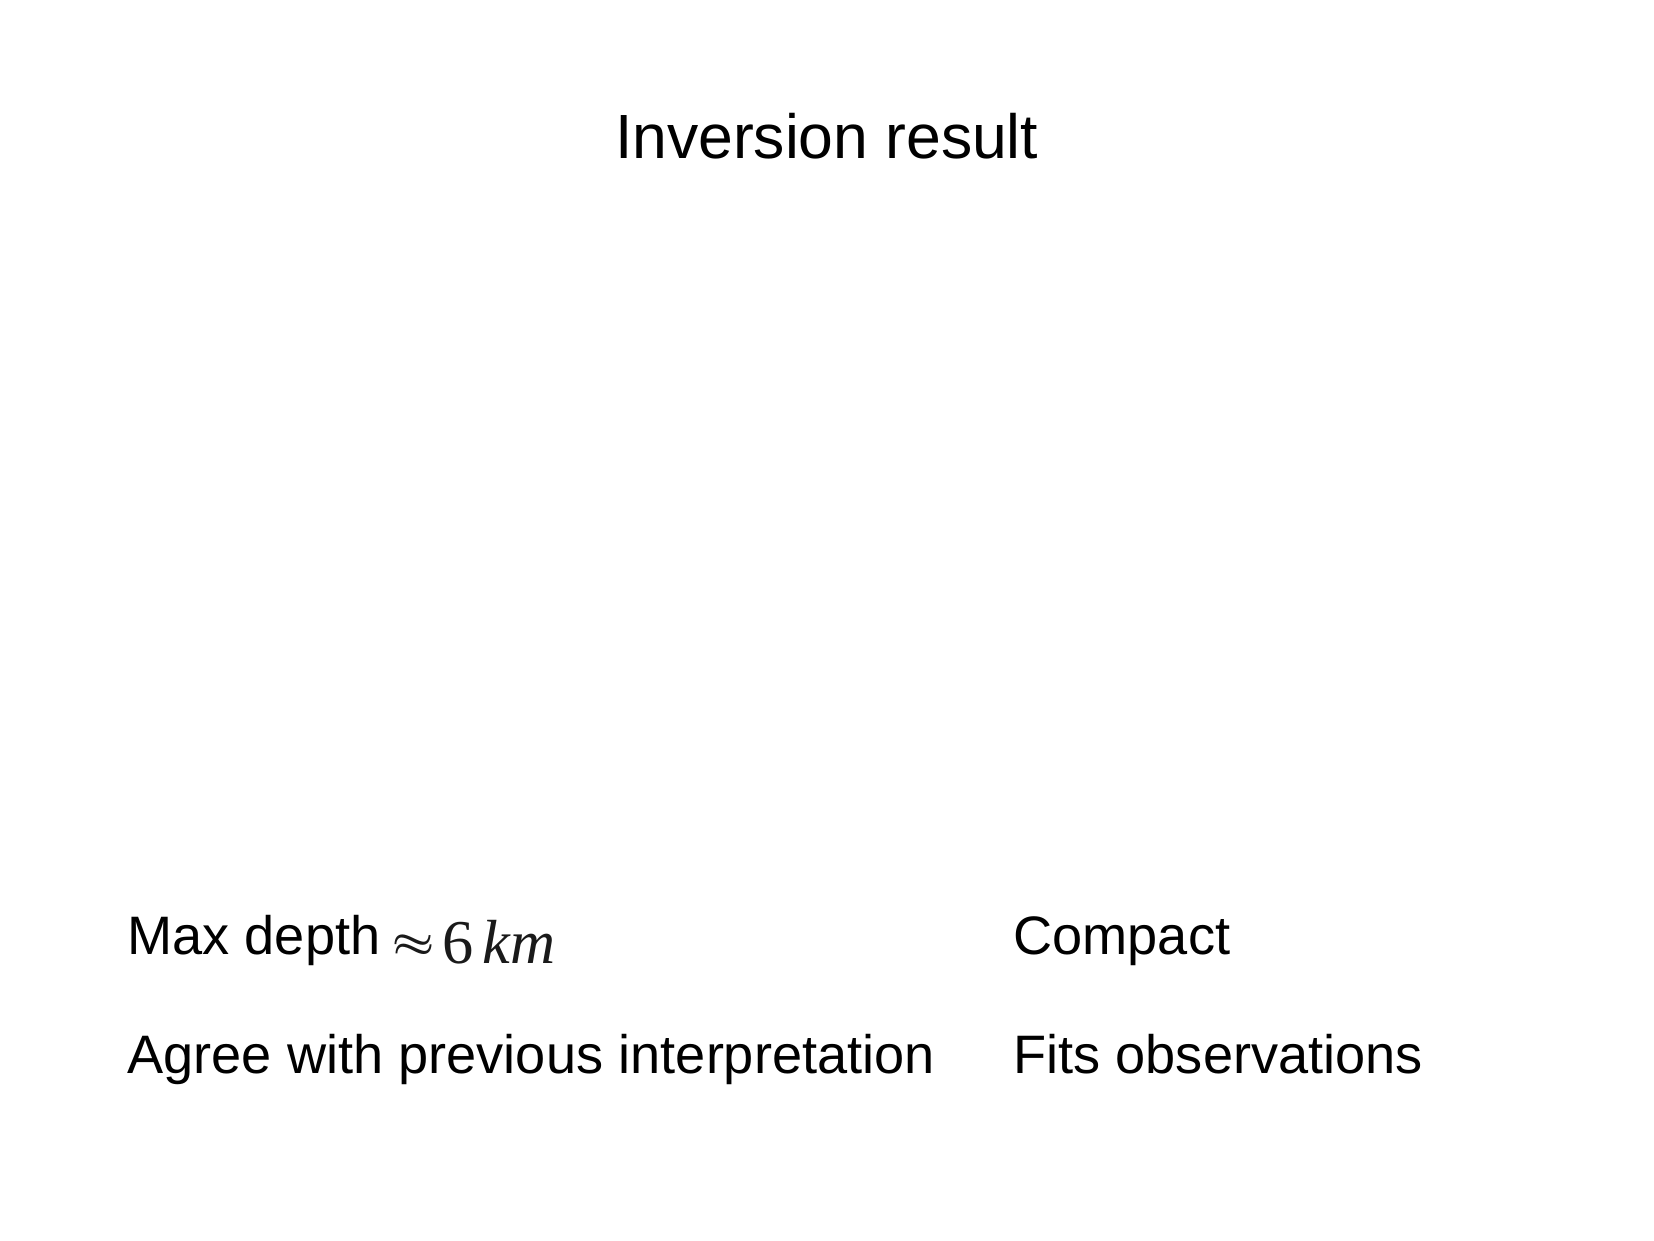

Inversion result
Max depth
Compact
Agree with previous interpretation
Fits observations